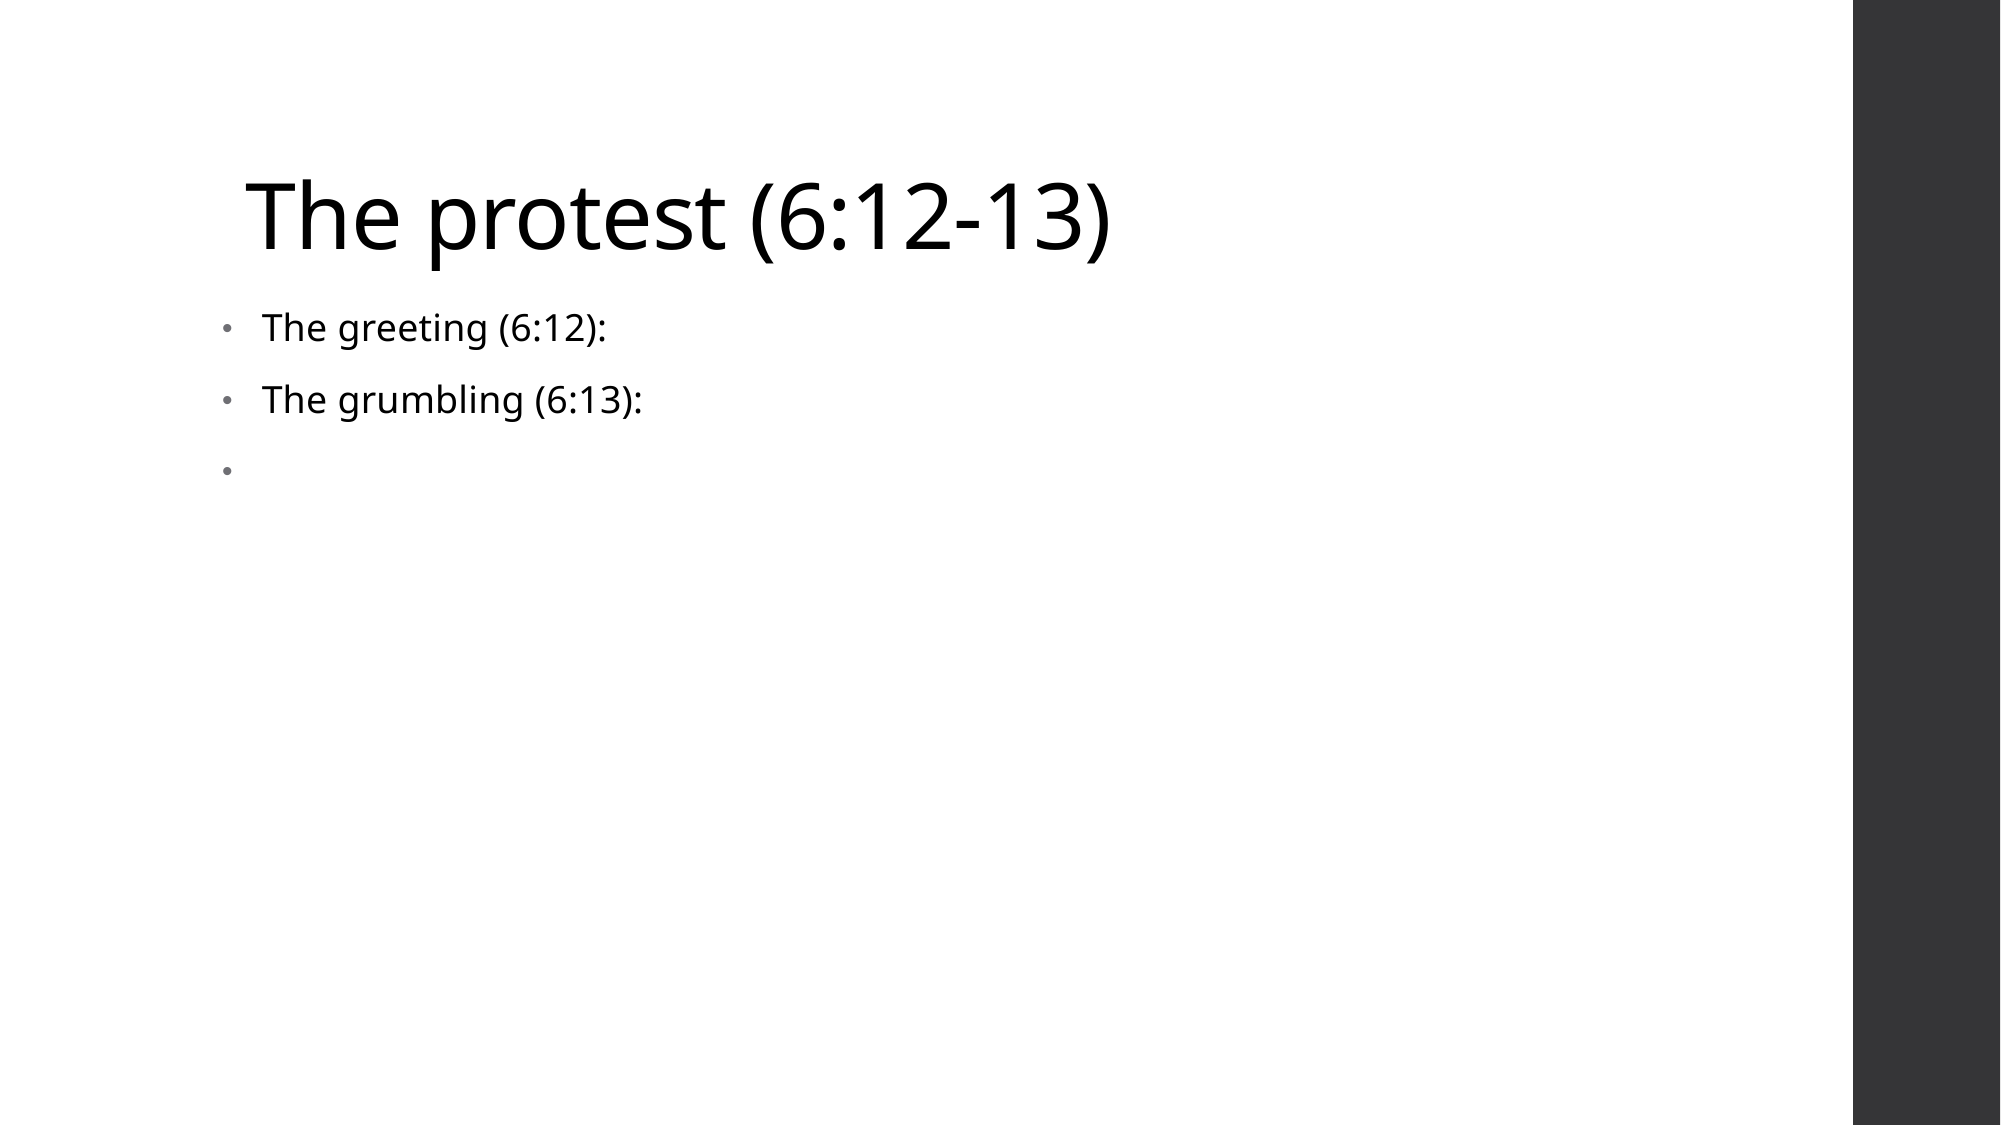

# The protest (6:12-13)
 The greeting (6:12):
 The grumbling (6:13):